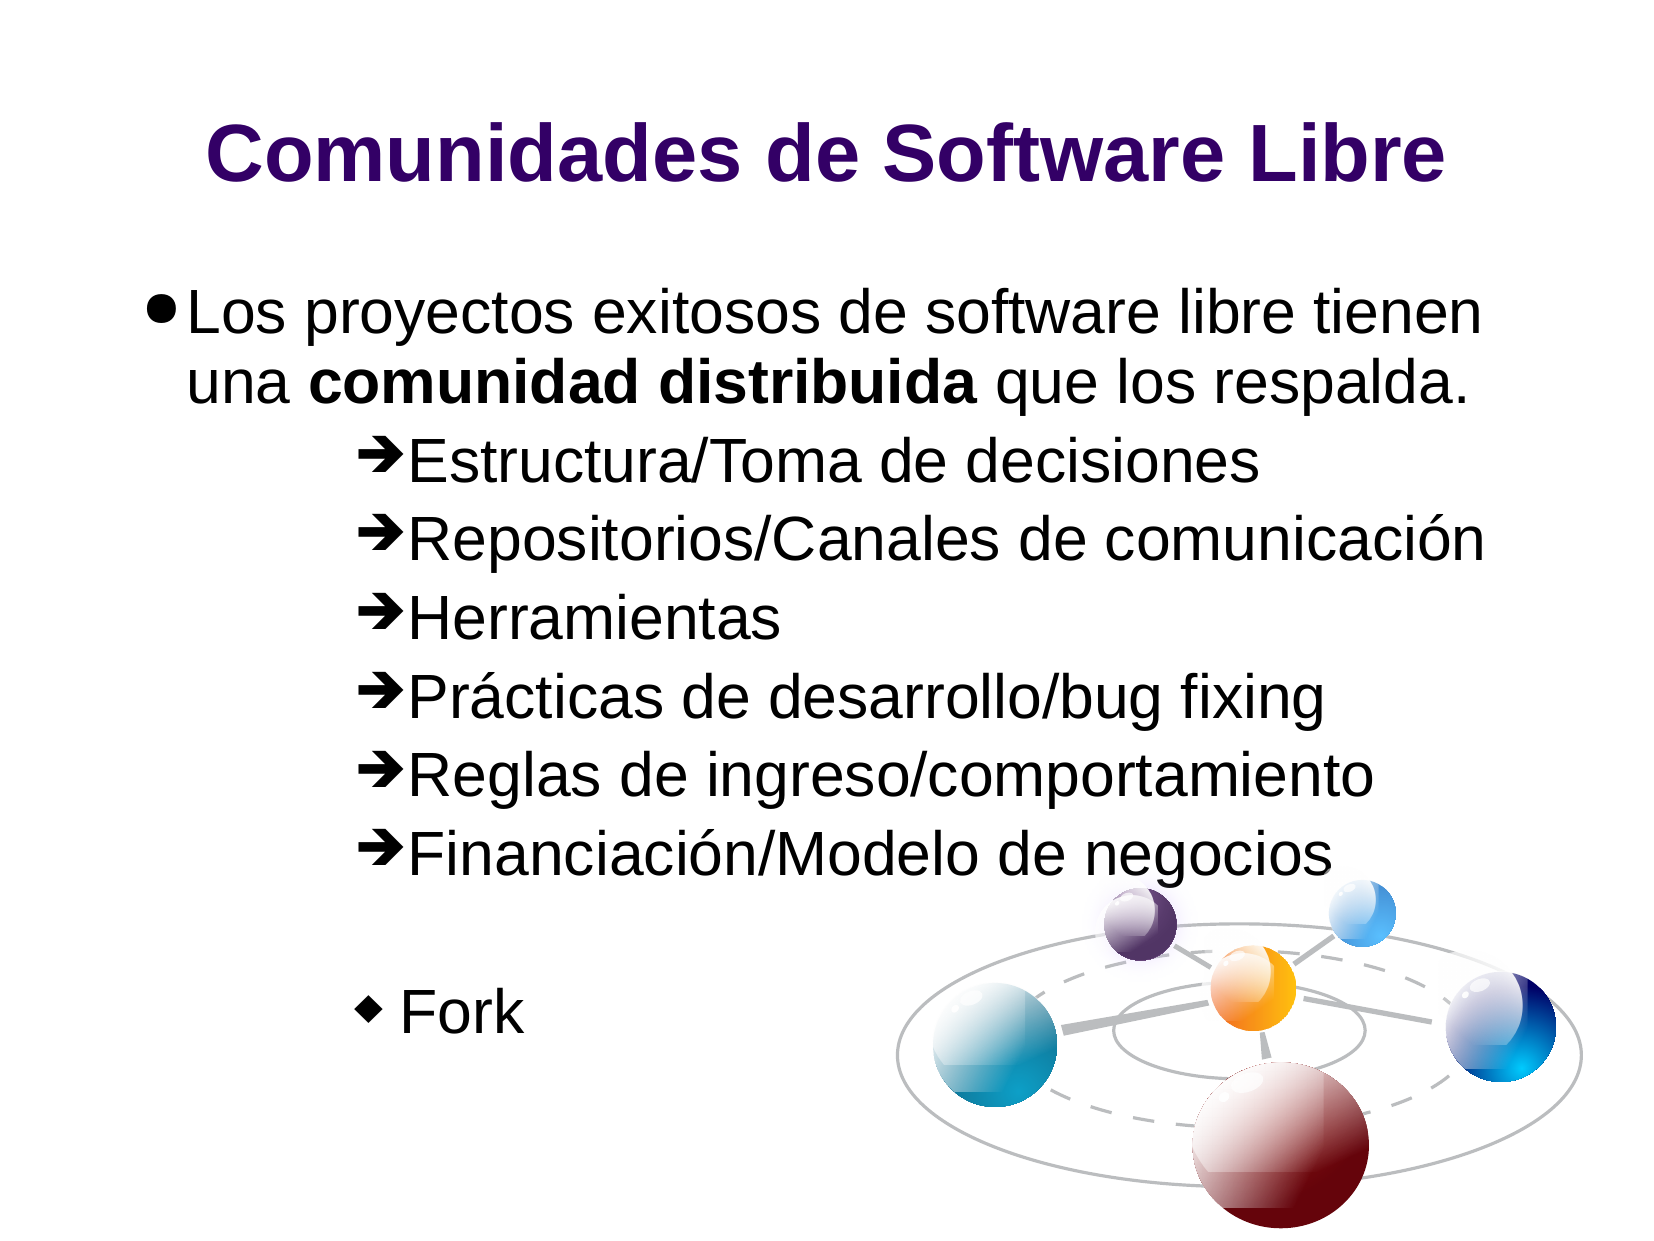

# Comunidades de Software Libre
Los proyectos exitosos de software libre tienen una comunidad distribuida que los respalda.
Estructura/Toma de decisiones
Repositorios/Canales de comunicación
Herramientas
Prácticas de desarrollo/bug fixing
Reglas de ingreso/comportamiento
Financiación/Modelo de negocios
Fork